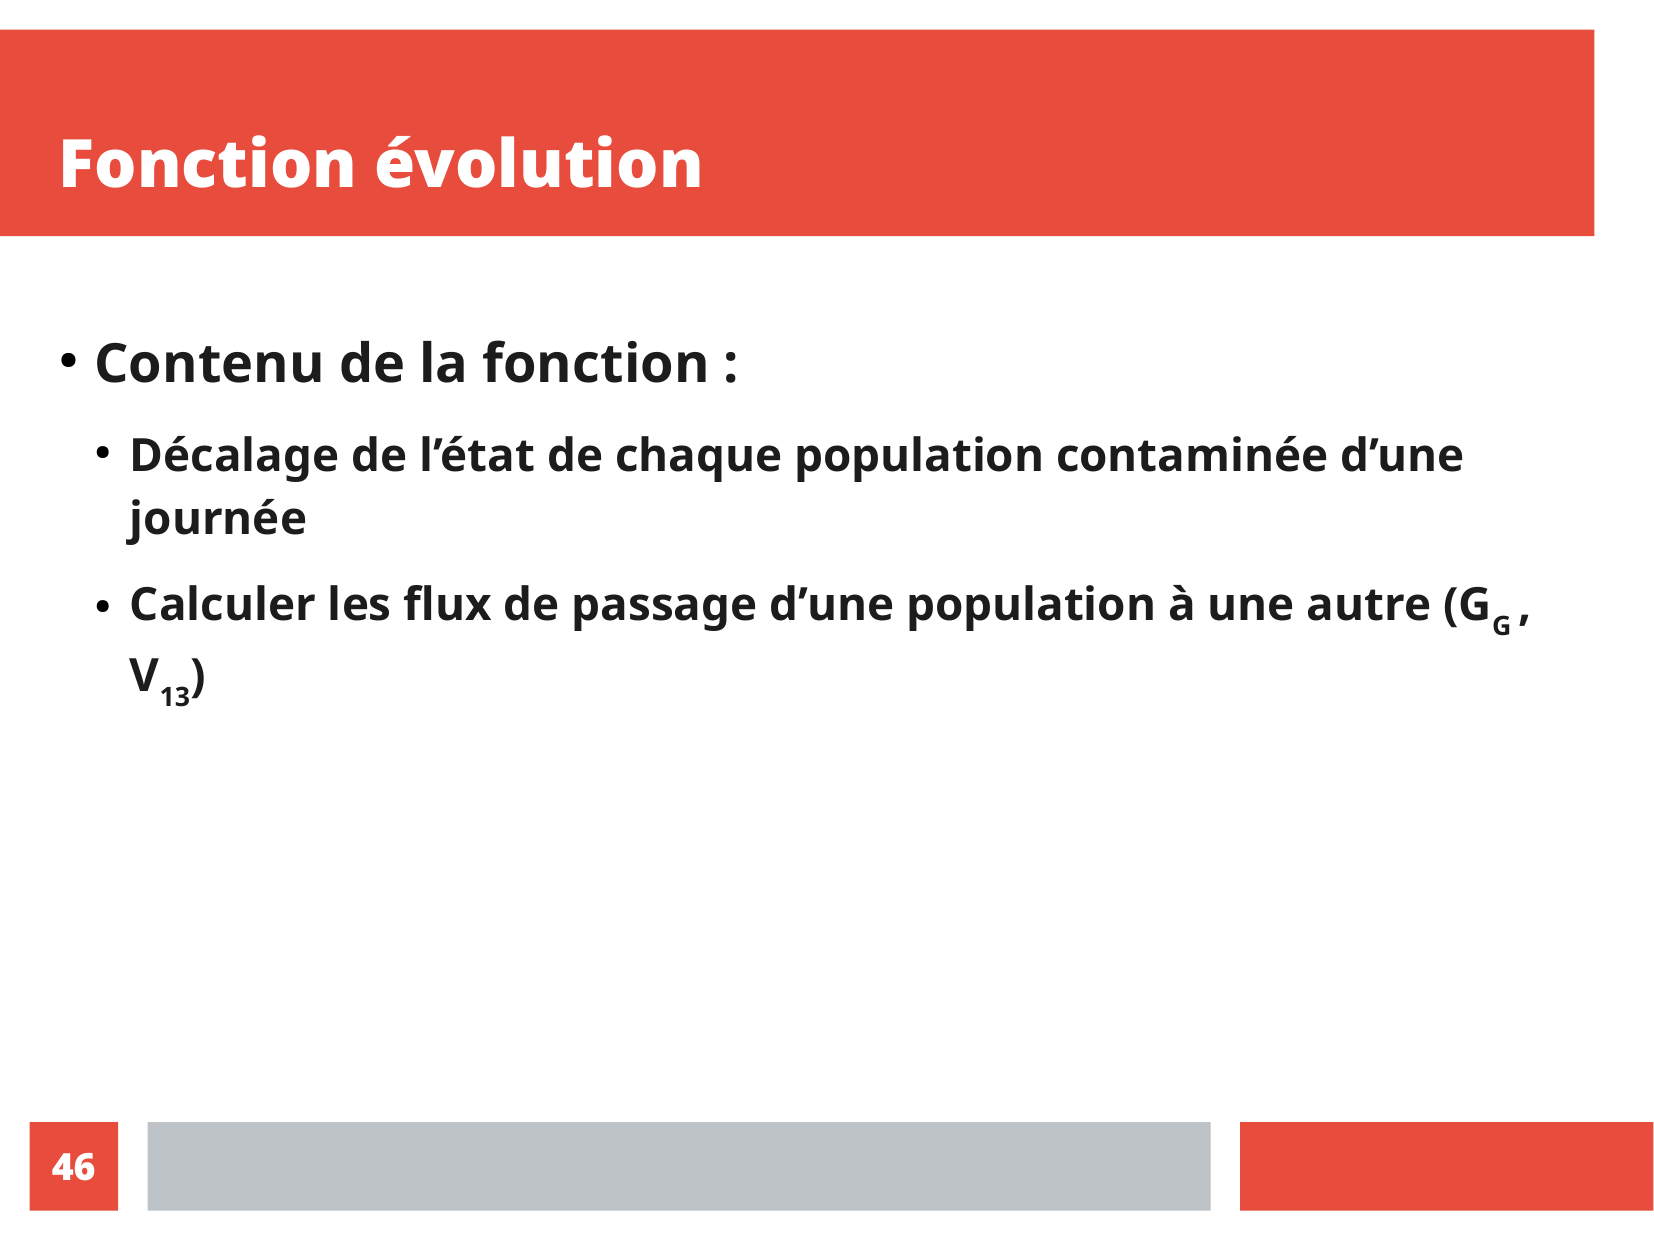

# Fonction évolution
Contenu de la fonction :
Décalage de l’état de chaque population contaminée d’une journée
Calculer les flux de passage d’une population à une autre (GG , V13)
46